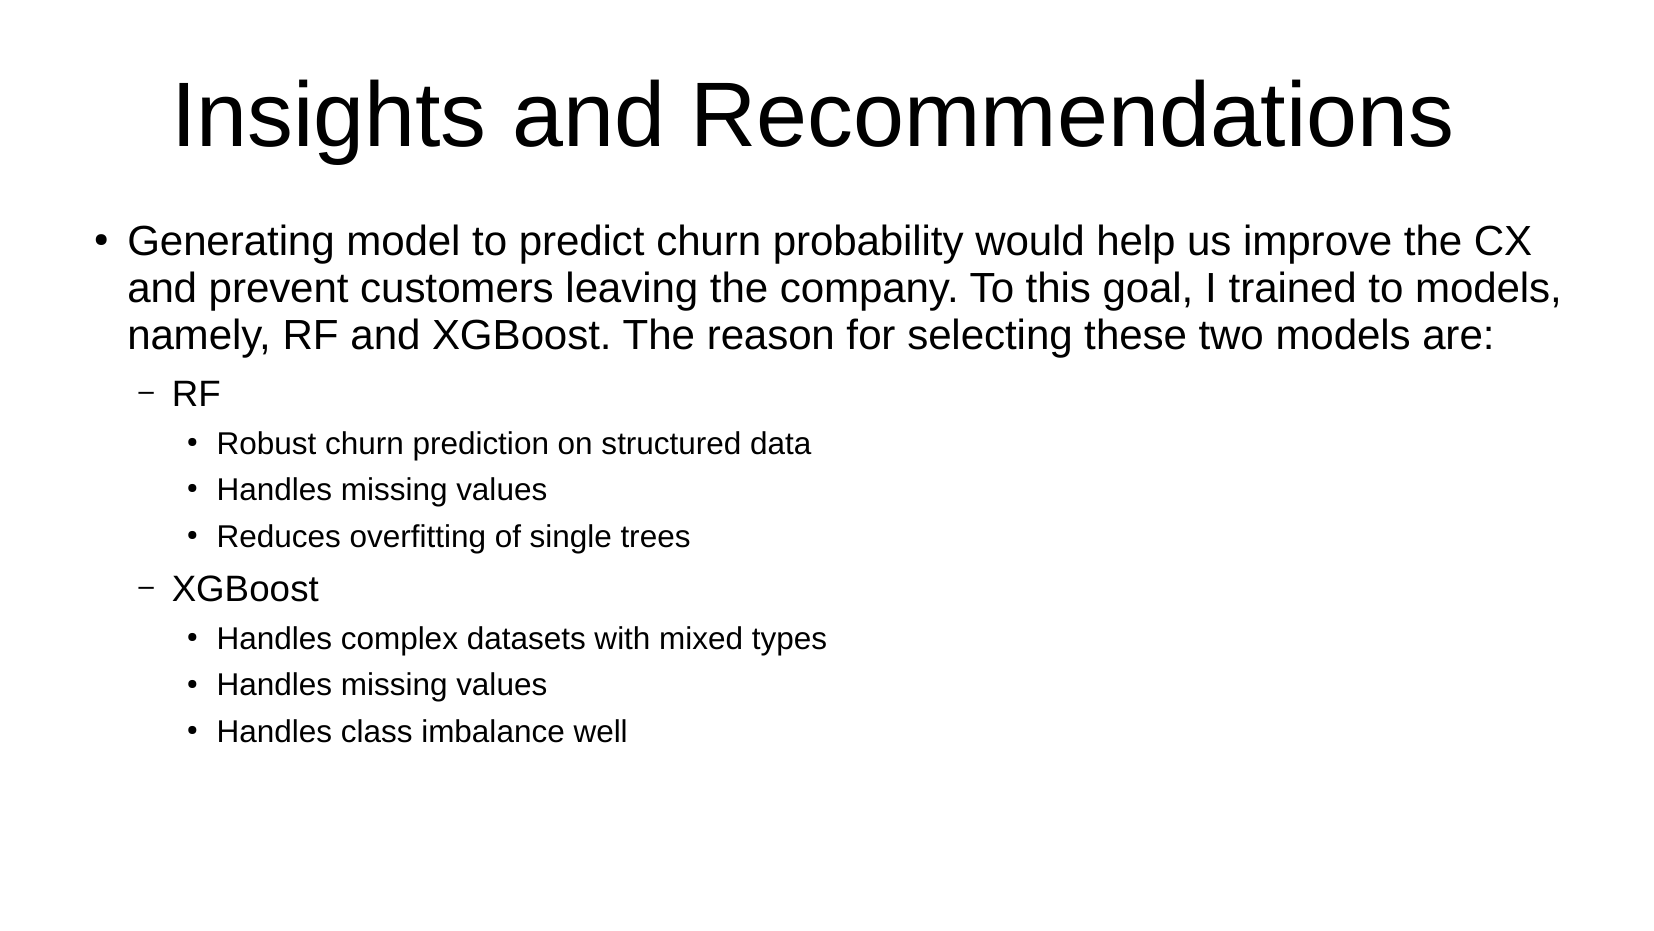

# Insights and Recommendations
Generating model to predict churn probability would help us improve the CX and prevent customers leaving the company. To this goal, I trained to models, namely, RF and XGBoost. The reason for selecting these two models are:
RF
Robust churn prediction on structured data
Handles missing values
Reduces overfitting of single trees
XGBoost
Handles complex datasets with mixed types
Handles missing values
Handles class imbalance well